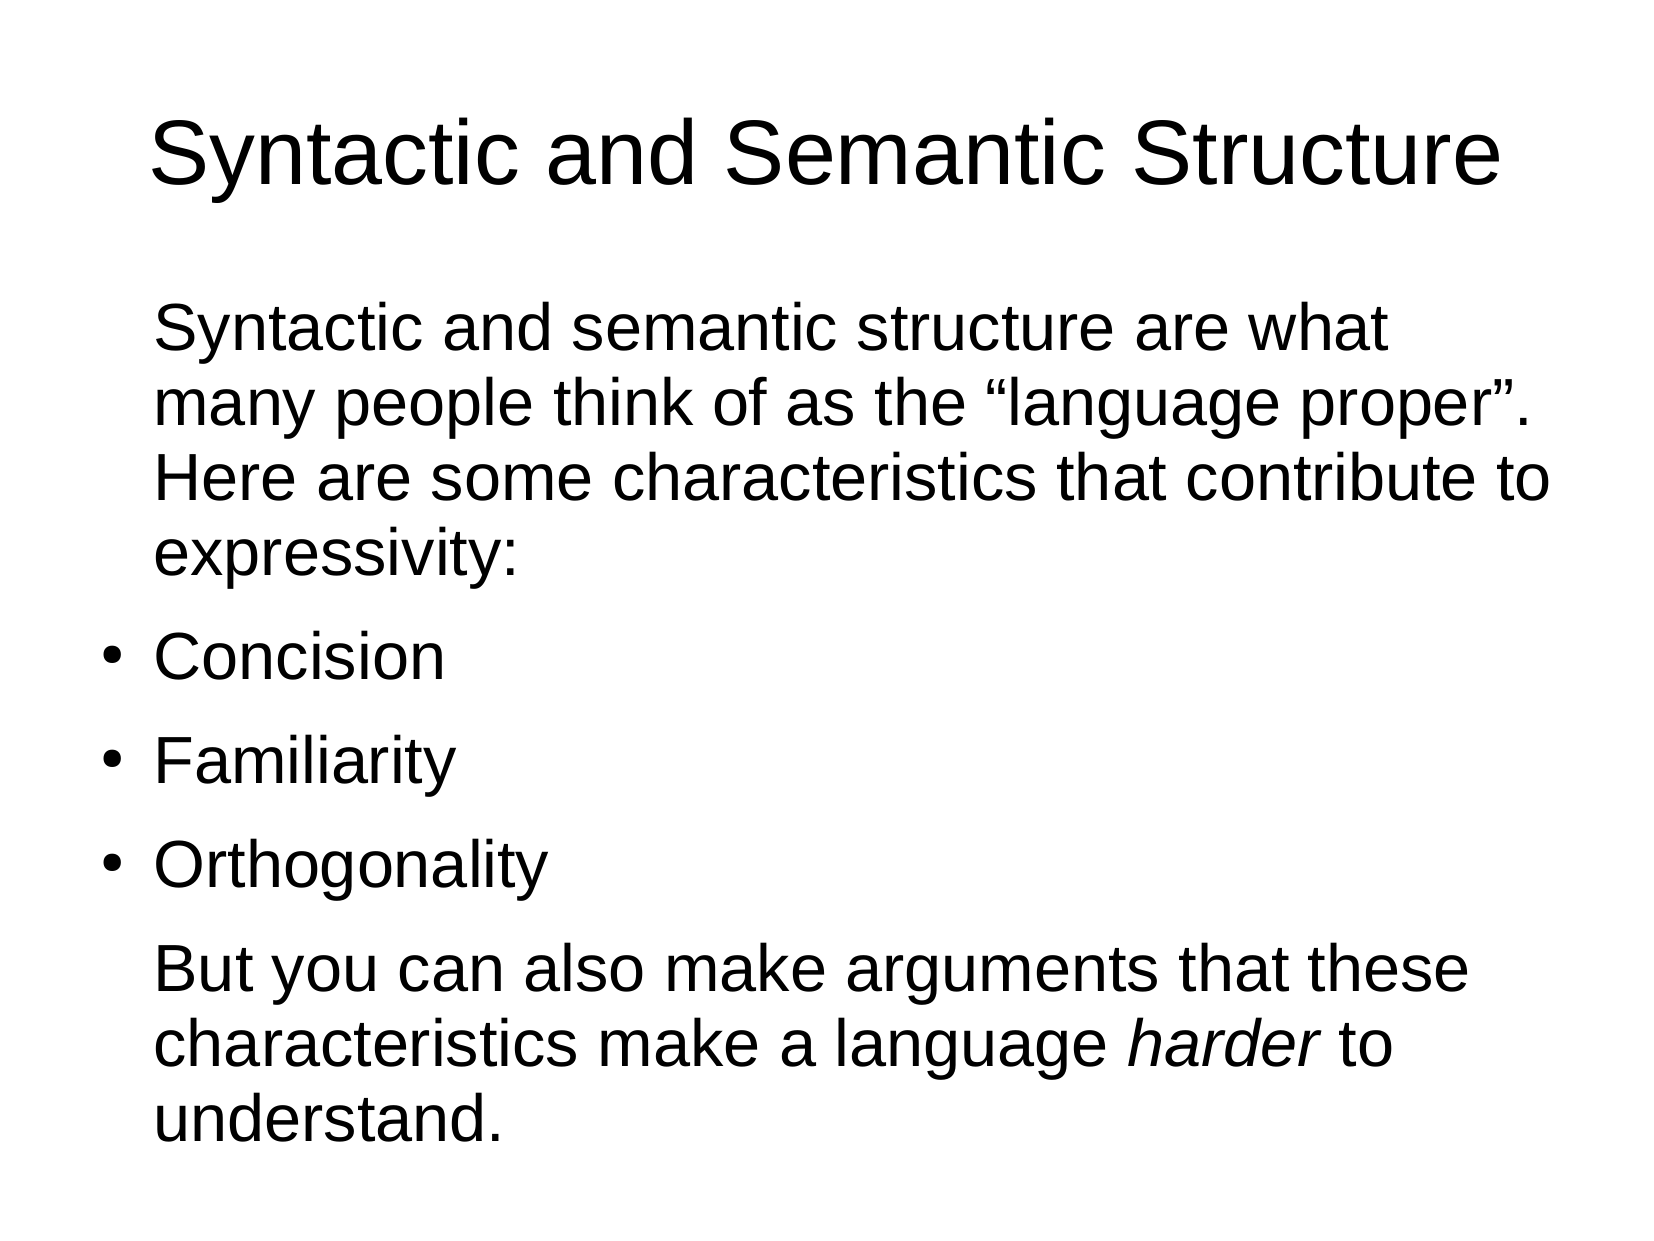

# Syntactic and Semantic Structure
Syntactic and semantic structure are what many people think of as the “language proper”. Here are some characteristics that contribute to expressivity:
Concision
Familiarity
Orthogonality
But you can also make arguments that these characteristics make a language harder to understand.